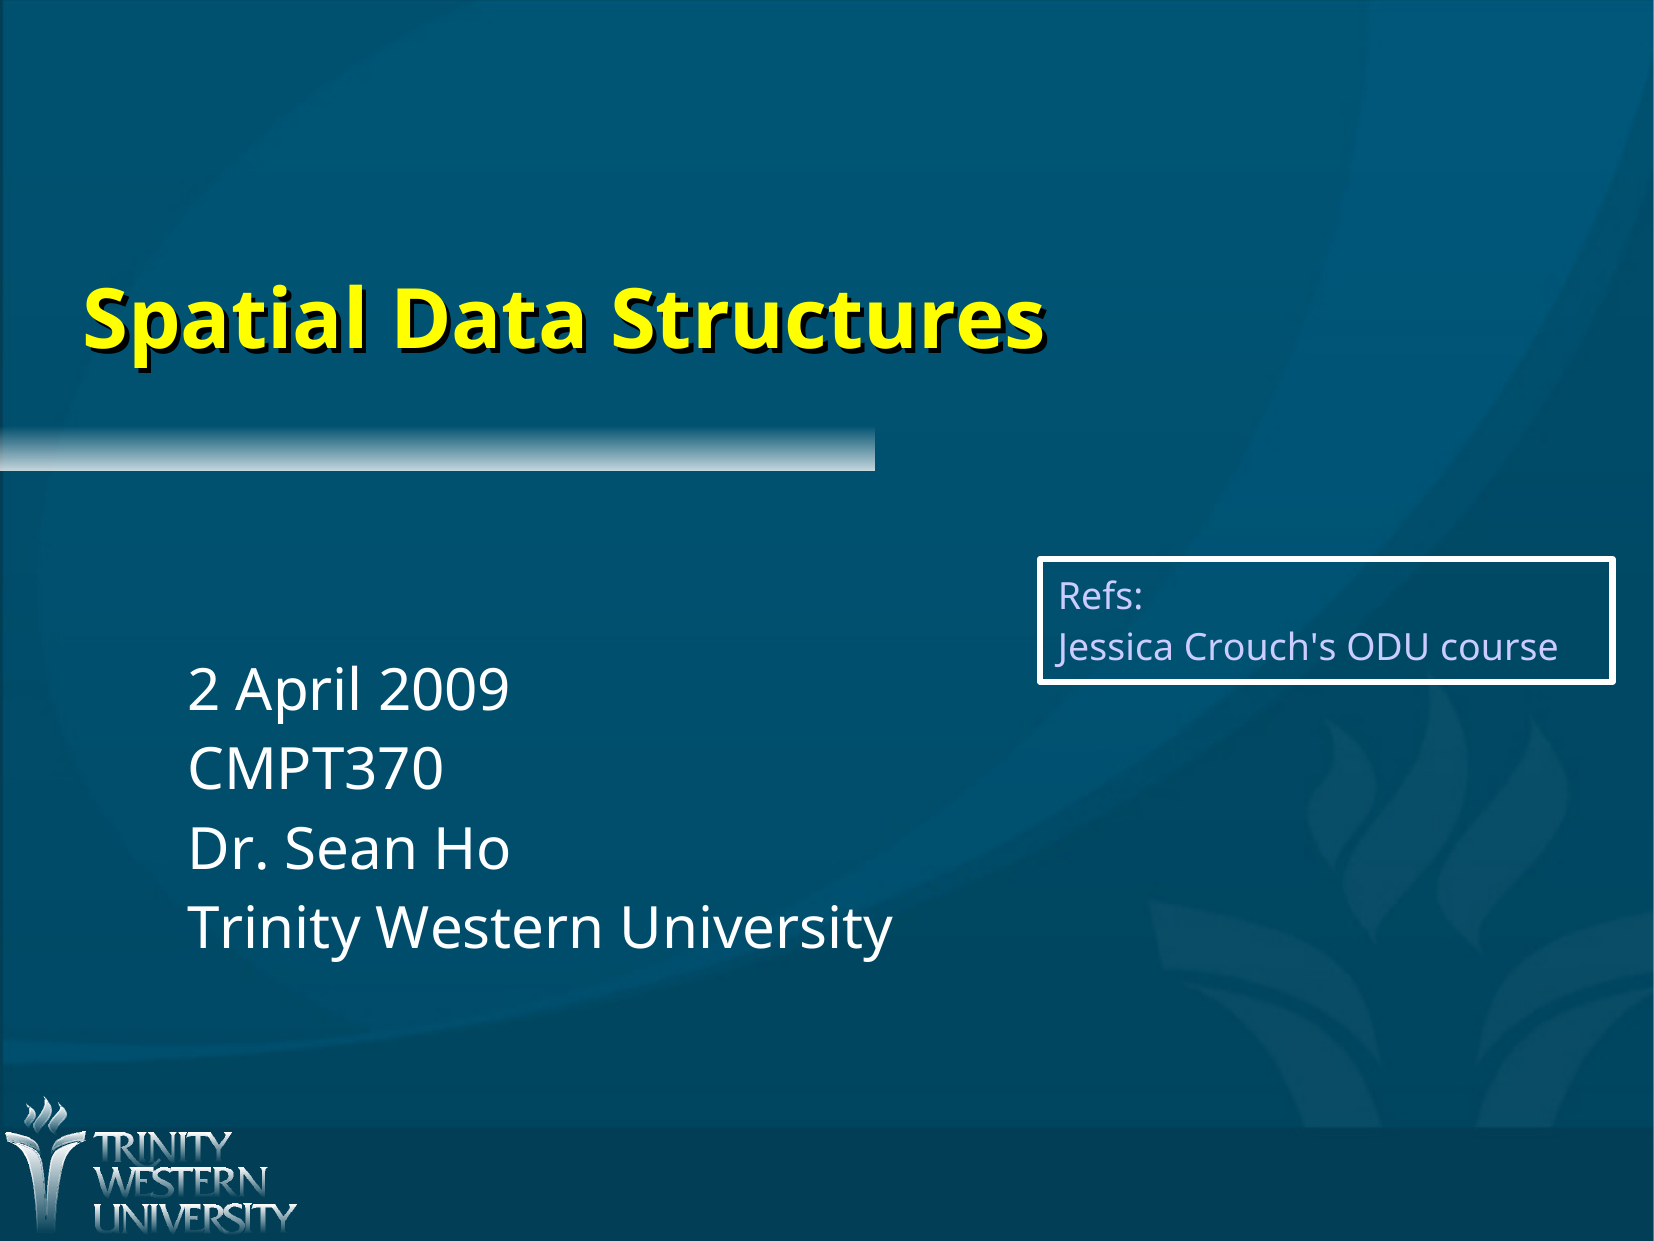

# Spatial Data Structures
2 April 2009
CMPT370
Dr. Sean Ho
Trinity Western University
Refs:
Jessica Crouch's ODU course